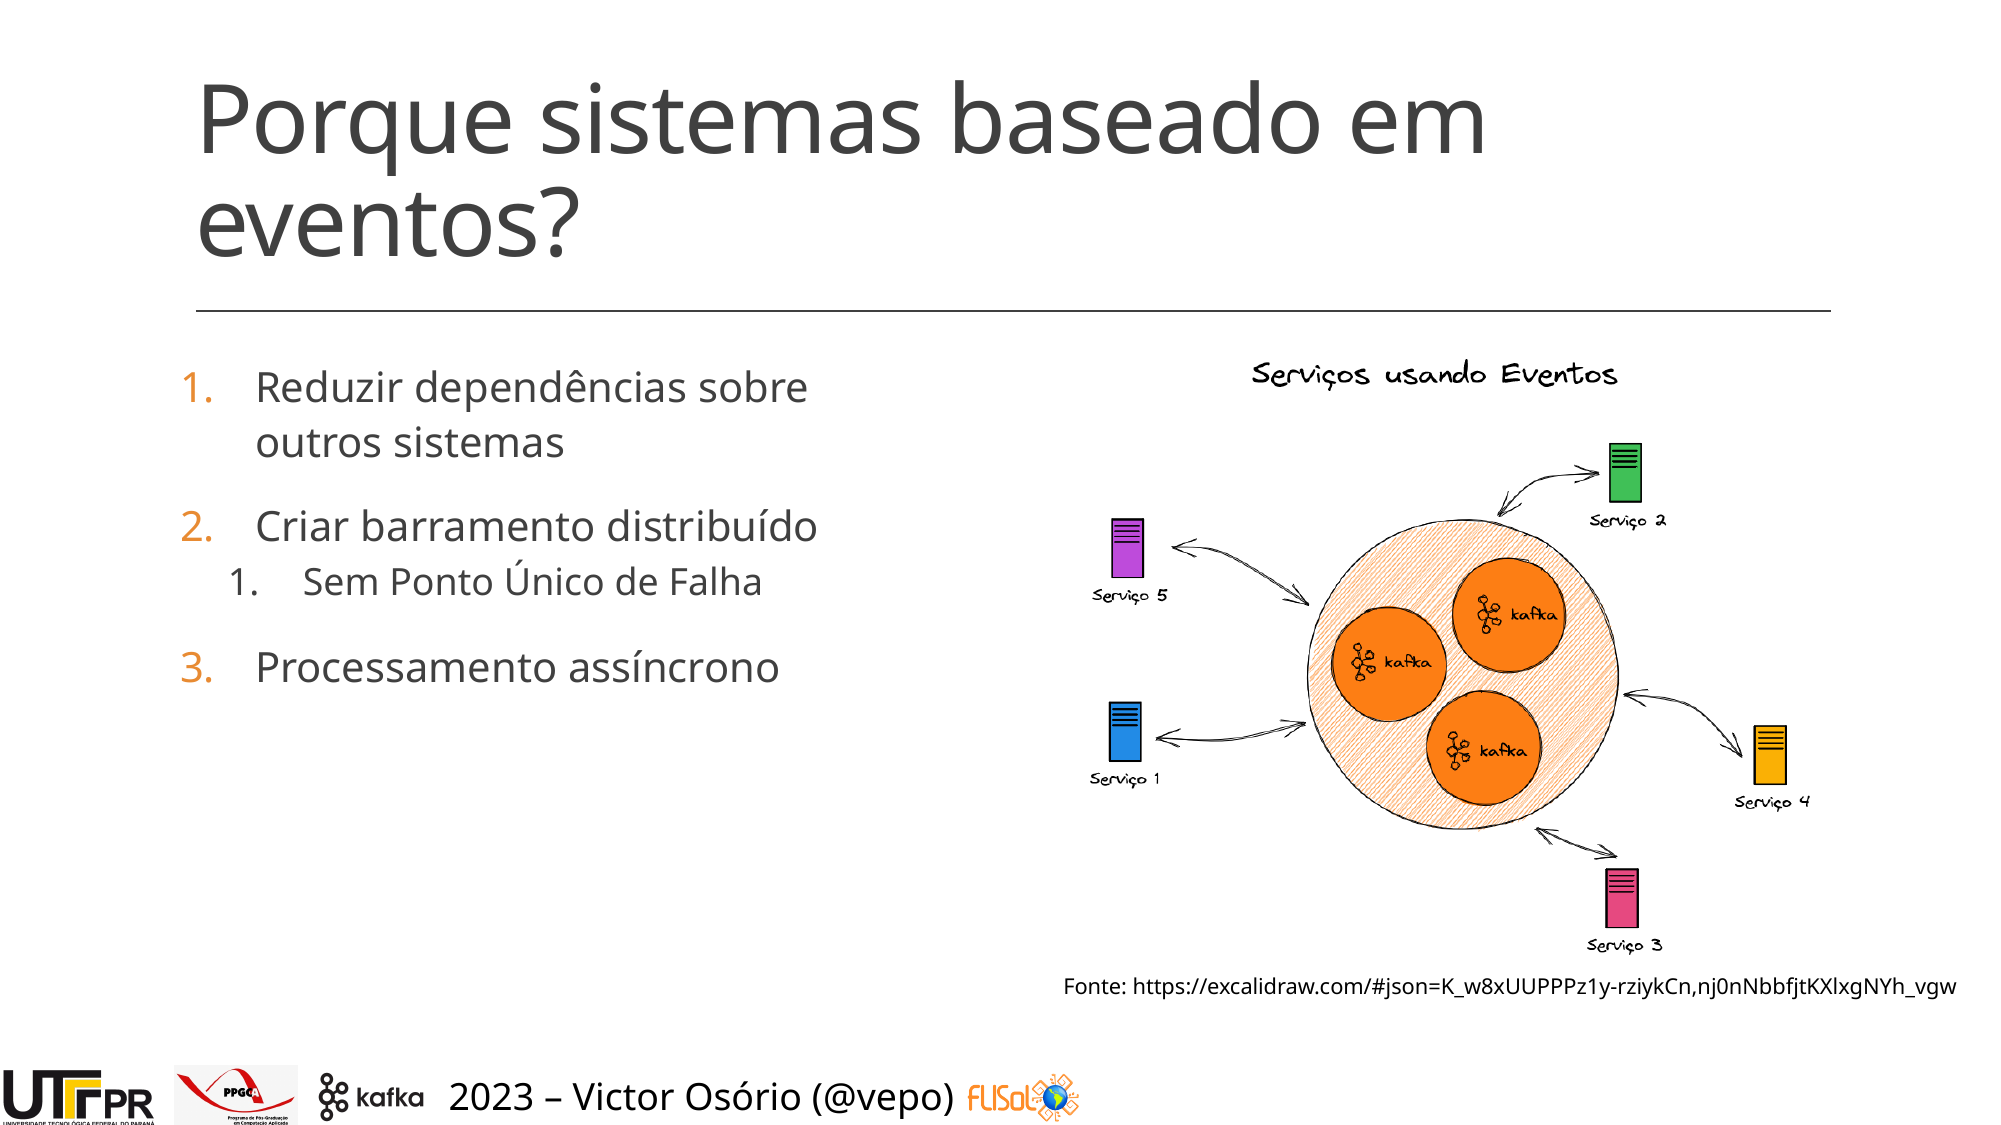

# Porque sistemas baseado em eventos?
Reduzir dependências sobre outros sistemas
Criar barramento distribuído
Sem Ponto Único de Falha
Processamento assíncrono
Fonte: https://excalidraw.com/#json=K_w8xUUPPPz1y-rziykCn,nj0nNbbfjtKXlxgNYh_vgw